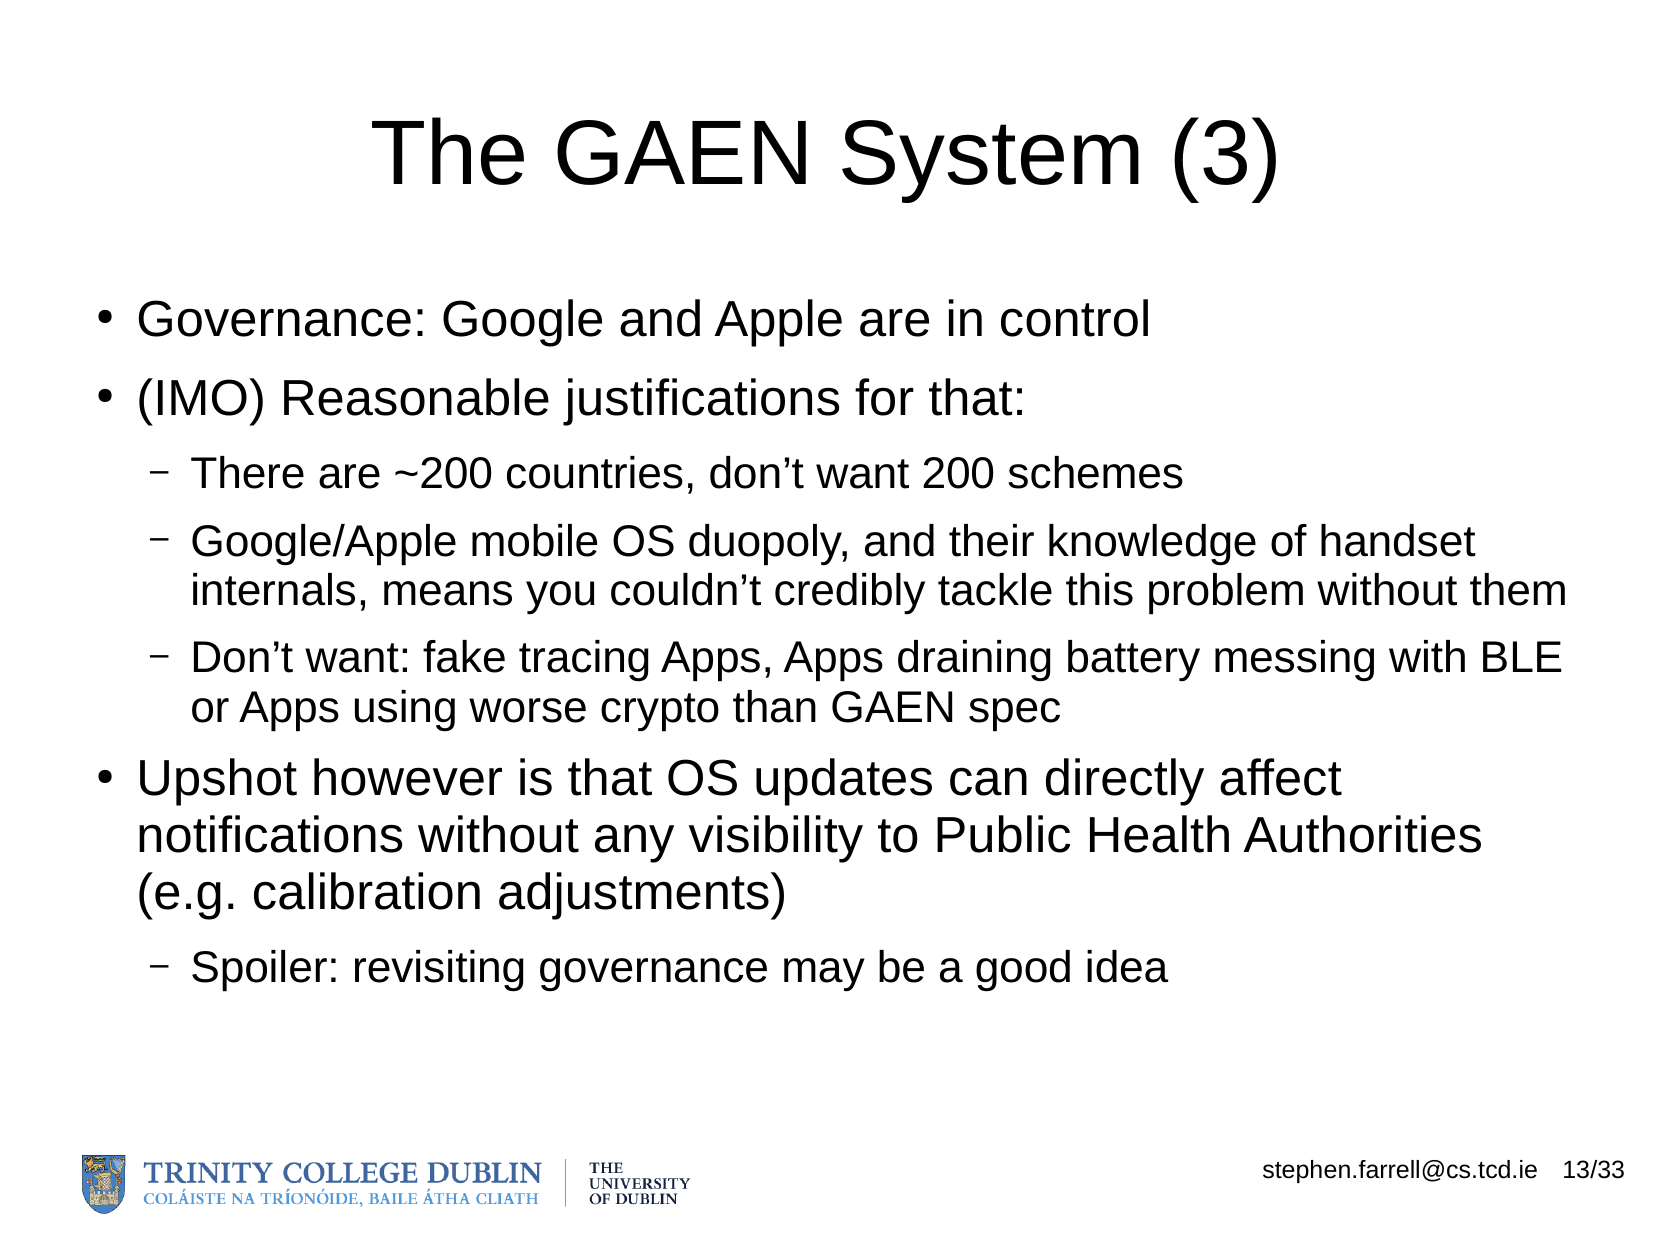

# The GAEN System (3)
Governance: Google and Apple are in control
(IMO) Reasonable justifications for that:
There are ~200 countries, don’t want 200 schemes
Google/Apple mobile OS duopoly, and their knowledge of handset internals, means you couldn’t credibly tackle this problem without them
Don’t want: fake tracing Apps, Apps draining battery messing with BLE or Apps using worse crypto than GAEN spec
Upshot however is that OS updates can directly affect notifications without any visibility to Public Health Authorities (e.g. calibration adjustments)
Spoiler: revisiting governance may be a good idea